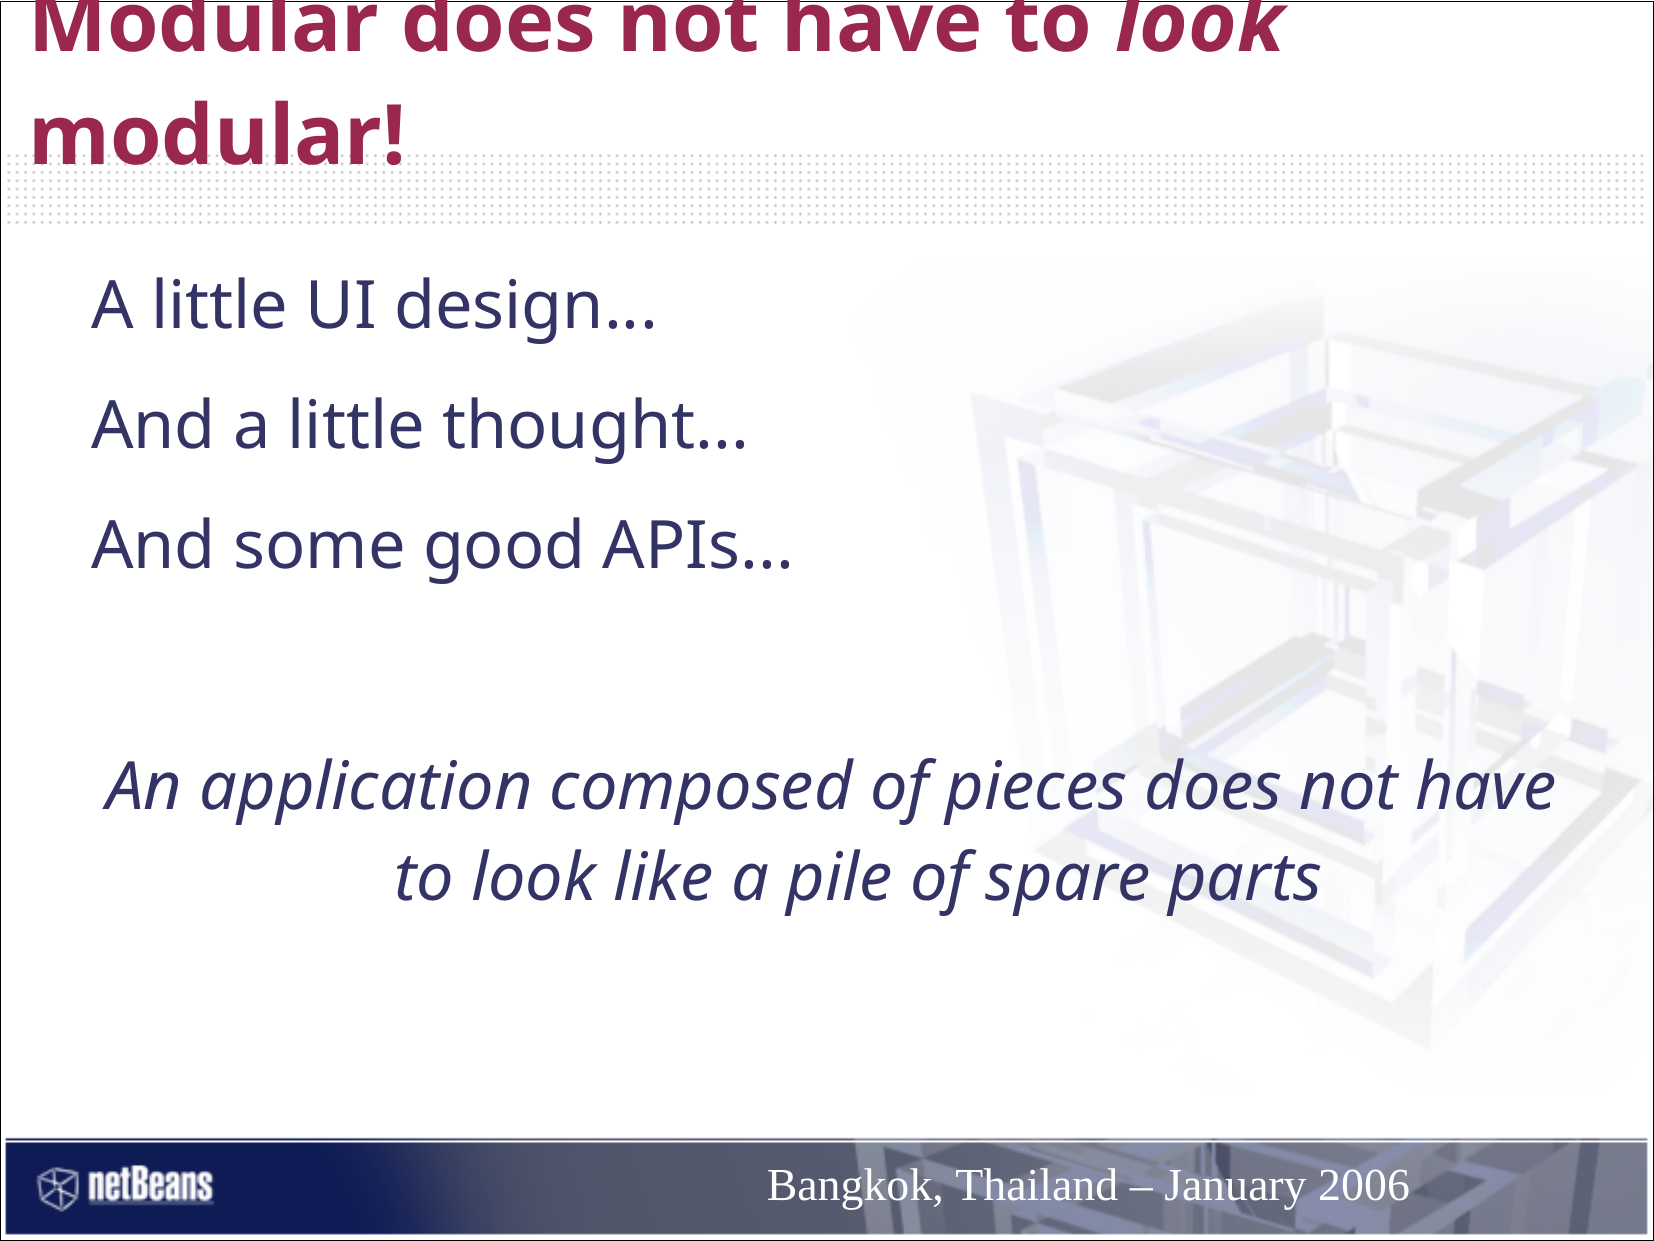

# Modular does not have to look modular!
A little UI design...
And a little thought...
And some good APIs...
An application composed of pieces does not have to look like a pile of spare parts